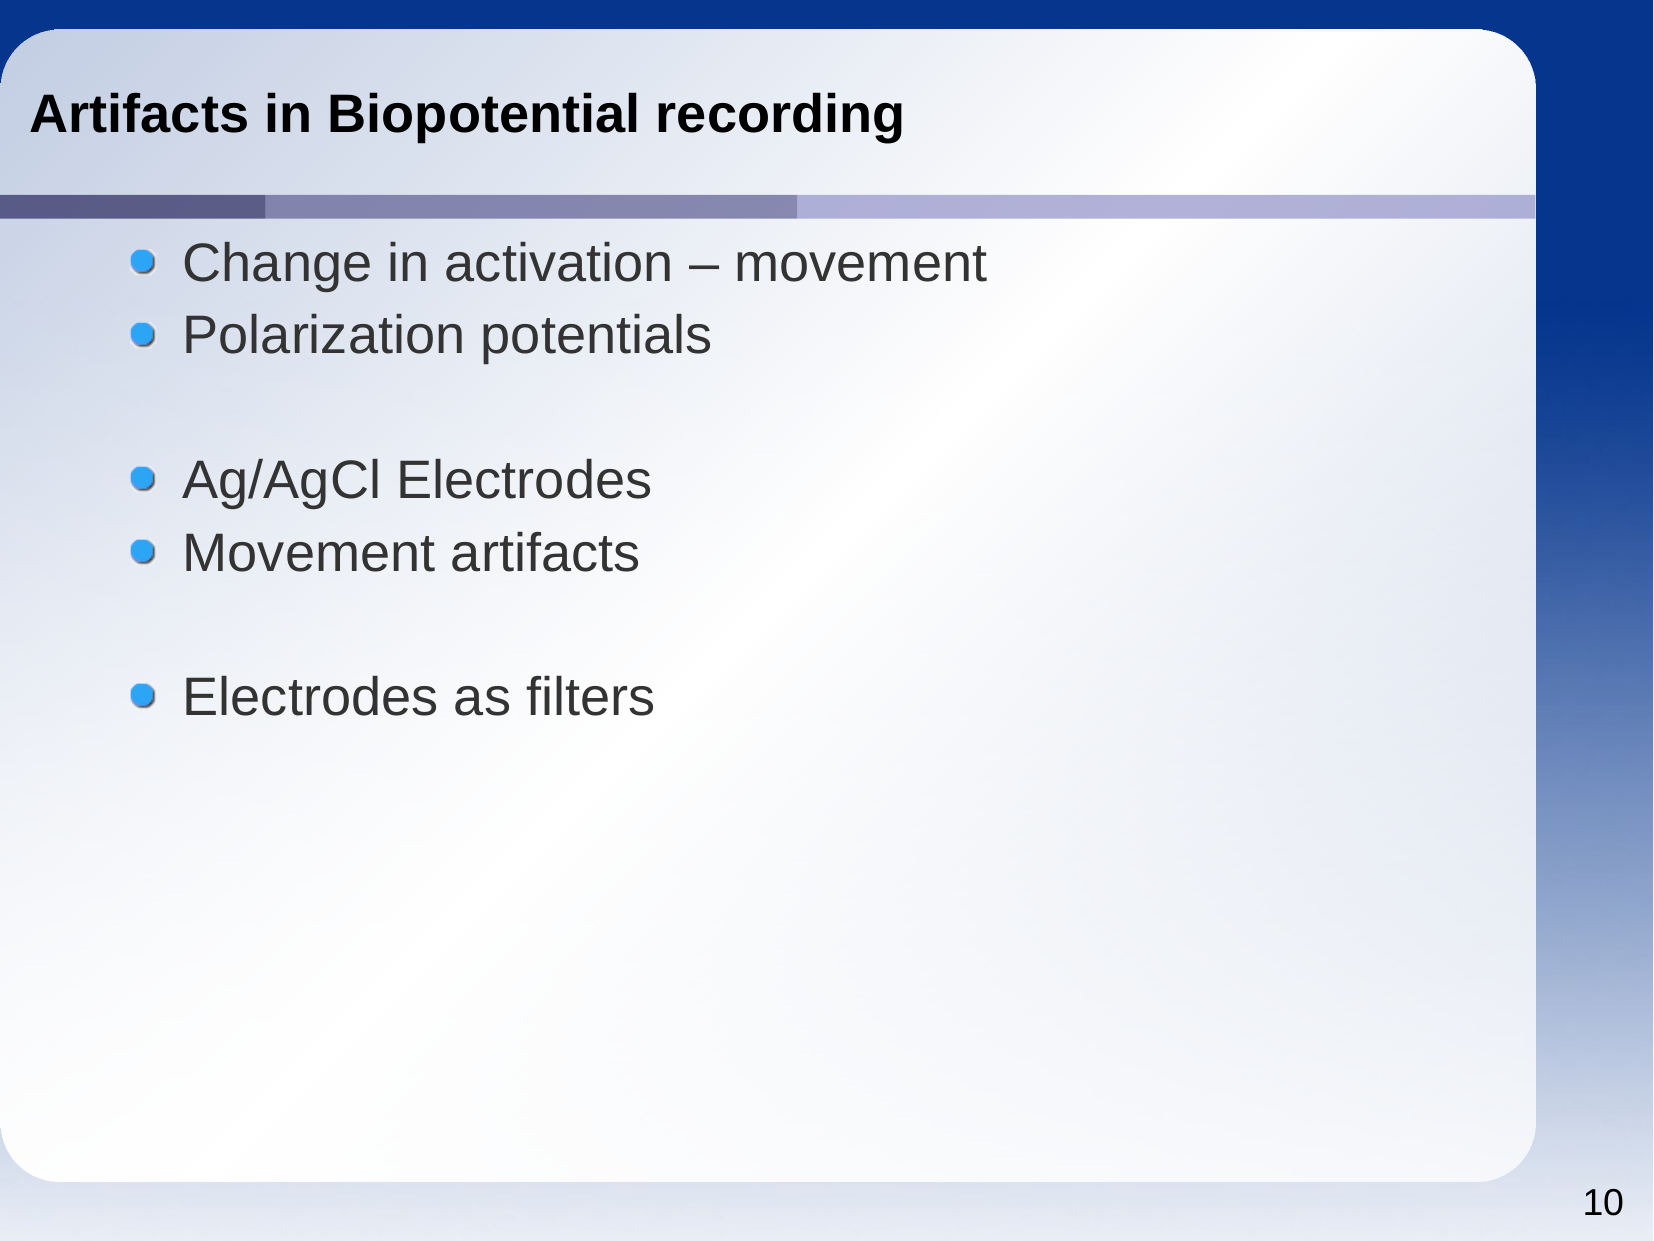

# Artifacts in Biopotential recording
Change in activation – movement
Polarization potentials
Ag/AgCl Electrodes
Movement artifacts
Electrodes as filters
10